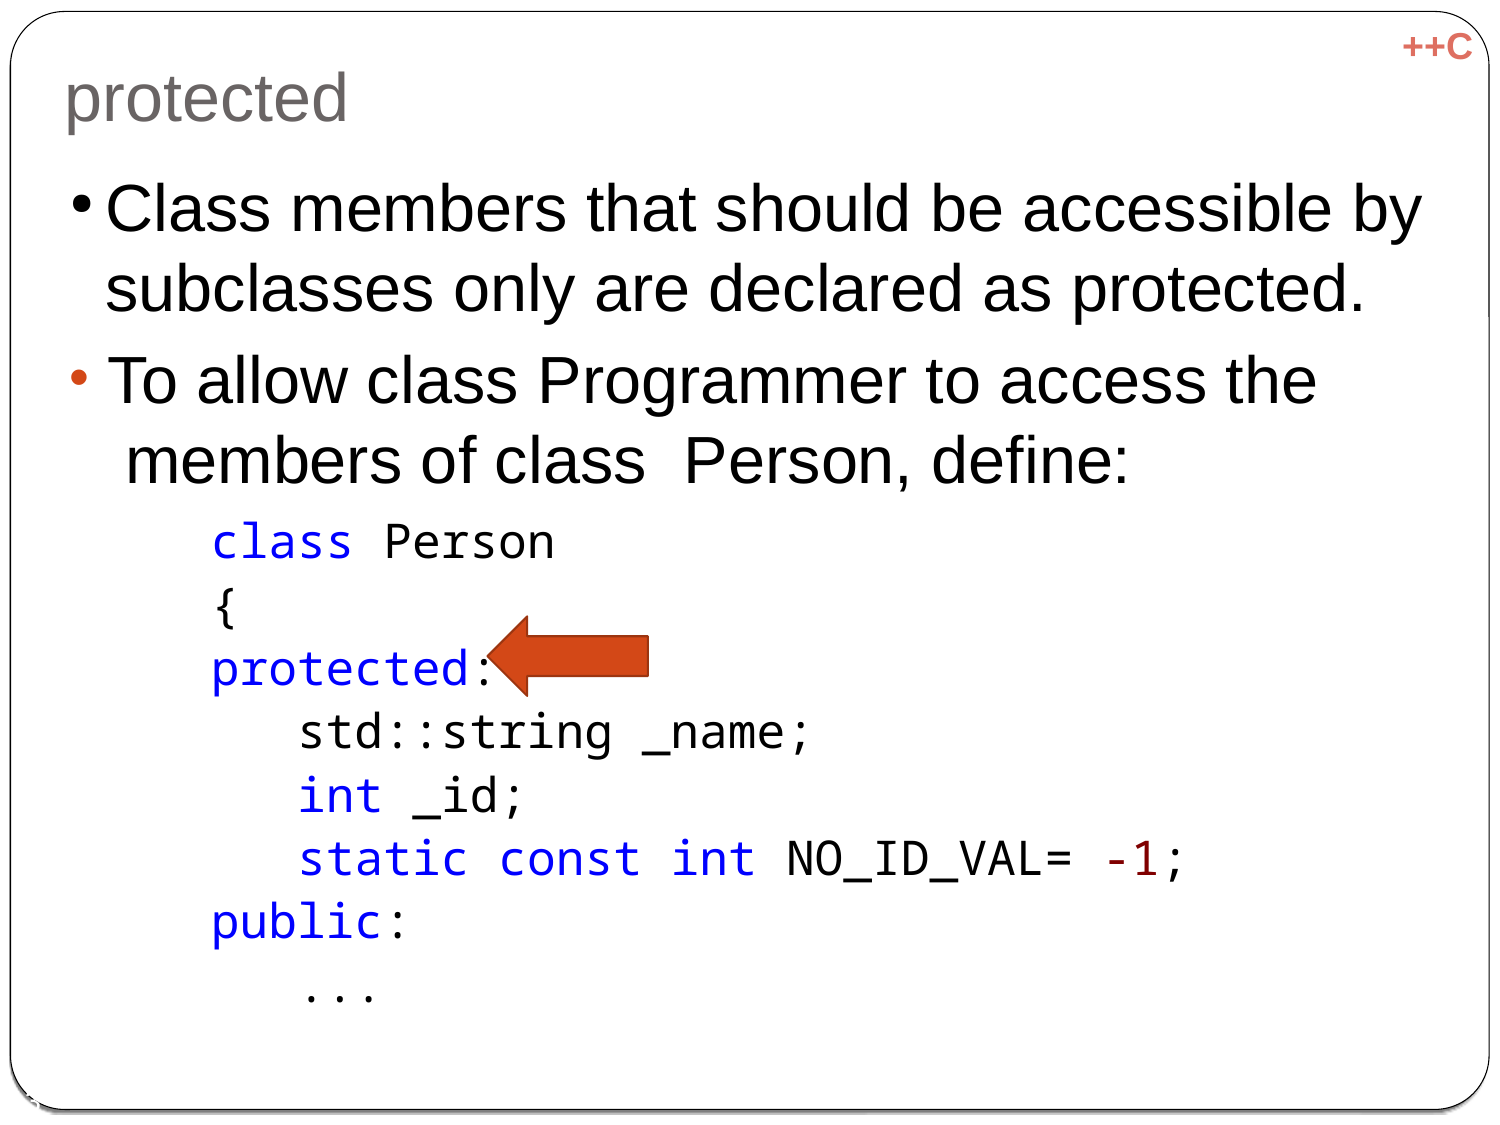

# protected
Class members that should be accessible by subclasses only are declared as protected.
 To allow class Programmer to access the
 members of class Person, define:
class Person
{
protected:
   std::string _name;
   int _id;
   static const int NO_ID_VAL= -1;
public:
   ...